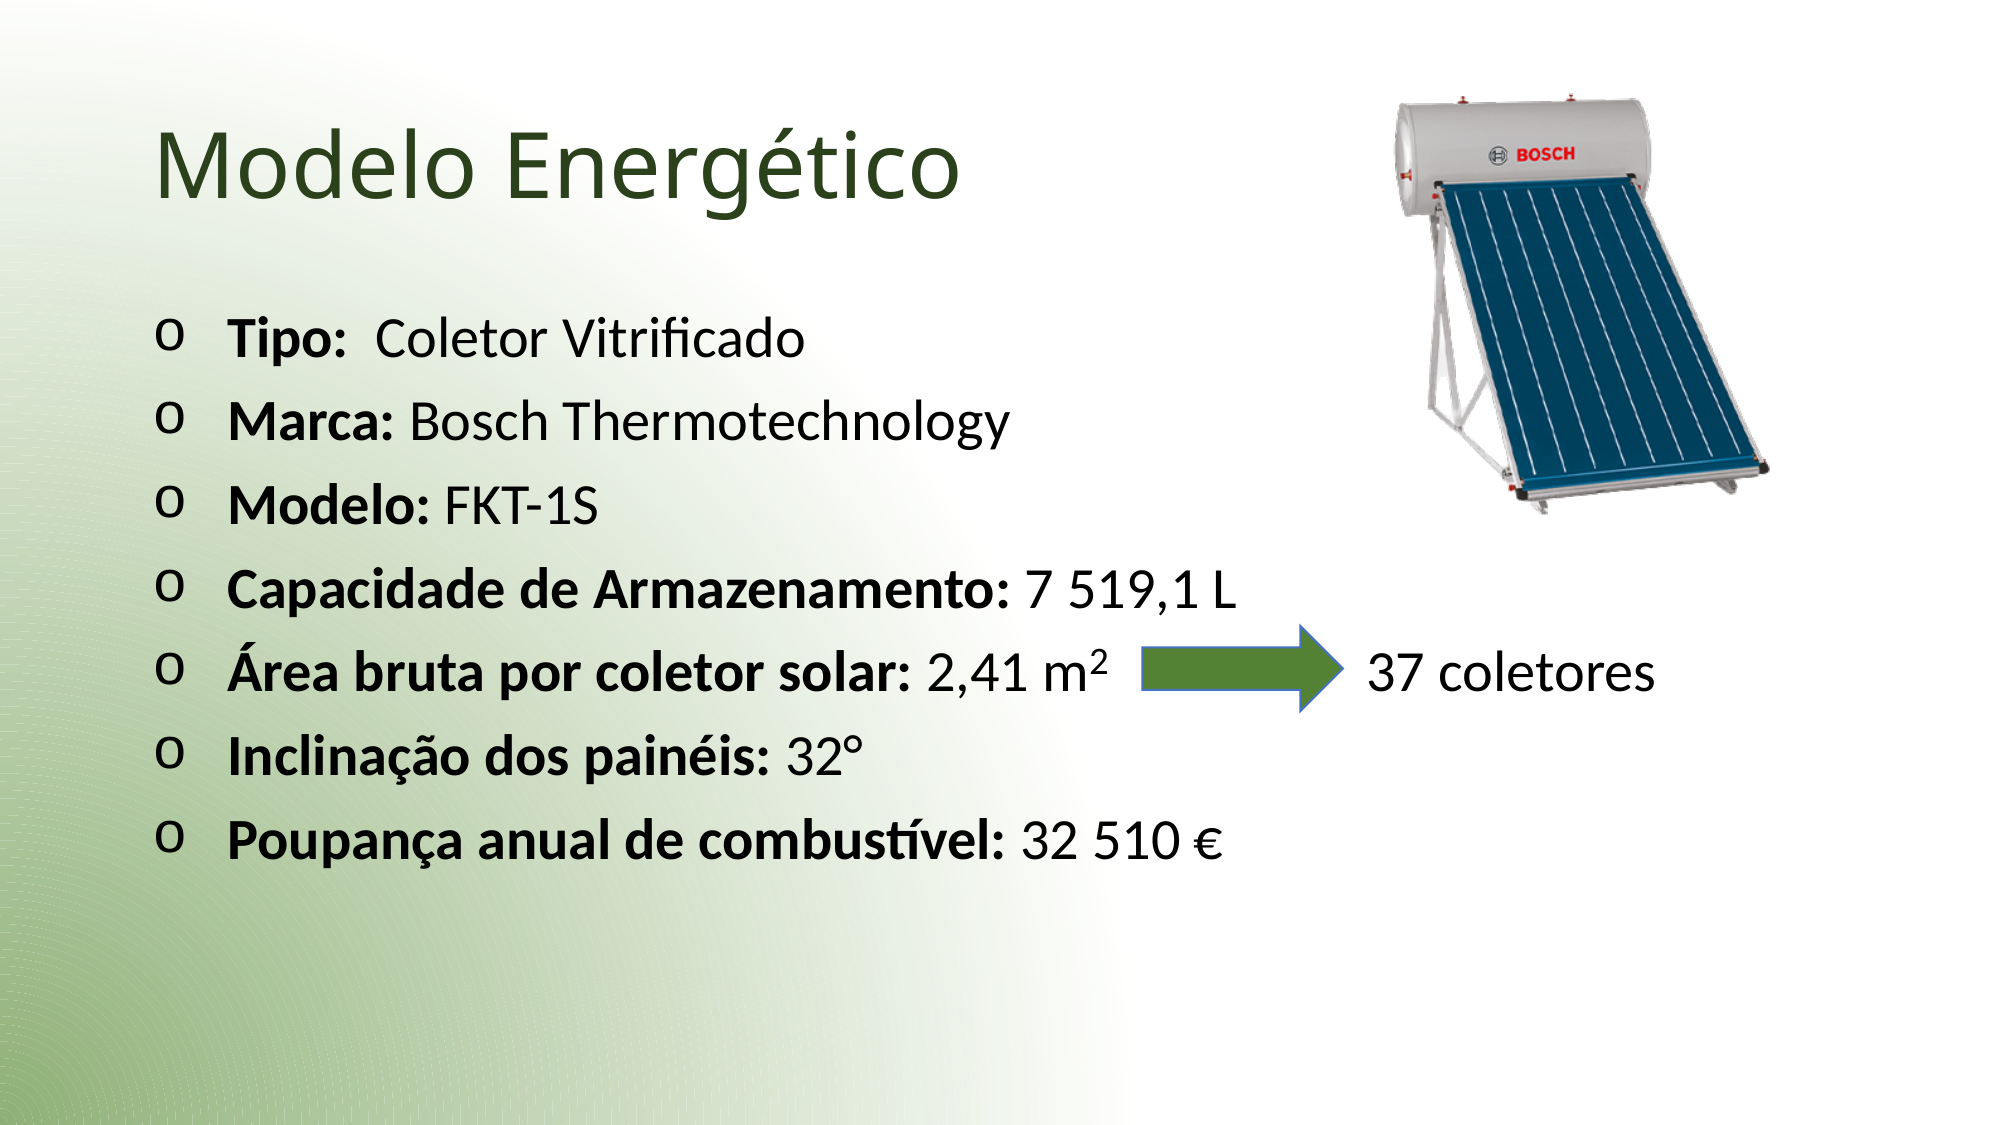

# Modelo Energético
Tipo:  Coletor Vitrificado
Marca: Bosch Thermotechnology
Modelo: FKT-1S
Capacidade de Armazenamento: 7 519,1 L
Área bruta por coletor solar: 2,41 m2
Inclinação dos painéis: 32°
Poupança anual de combustível: 32 510 €
37 coletores